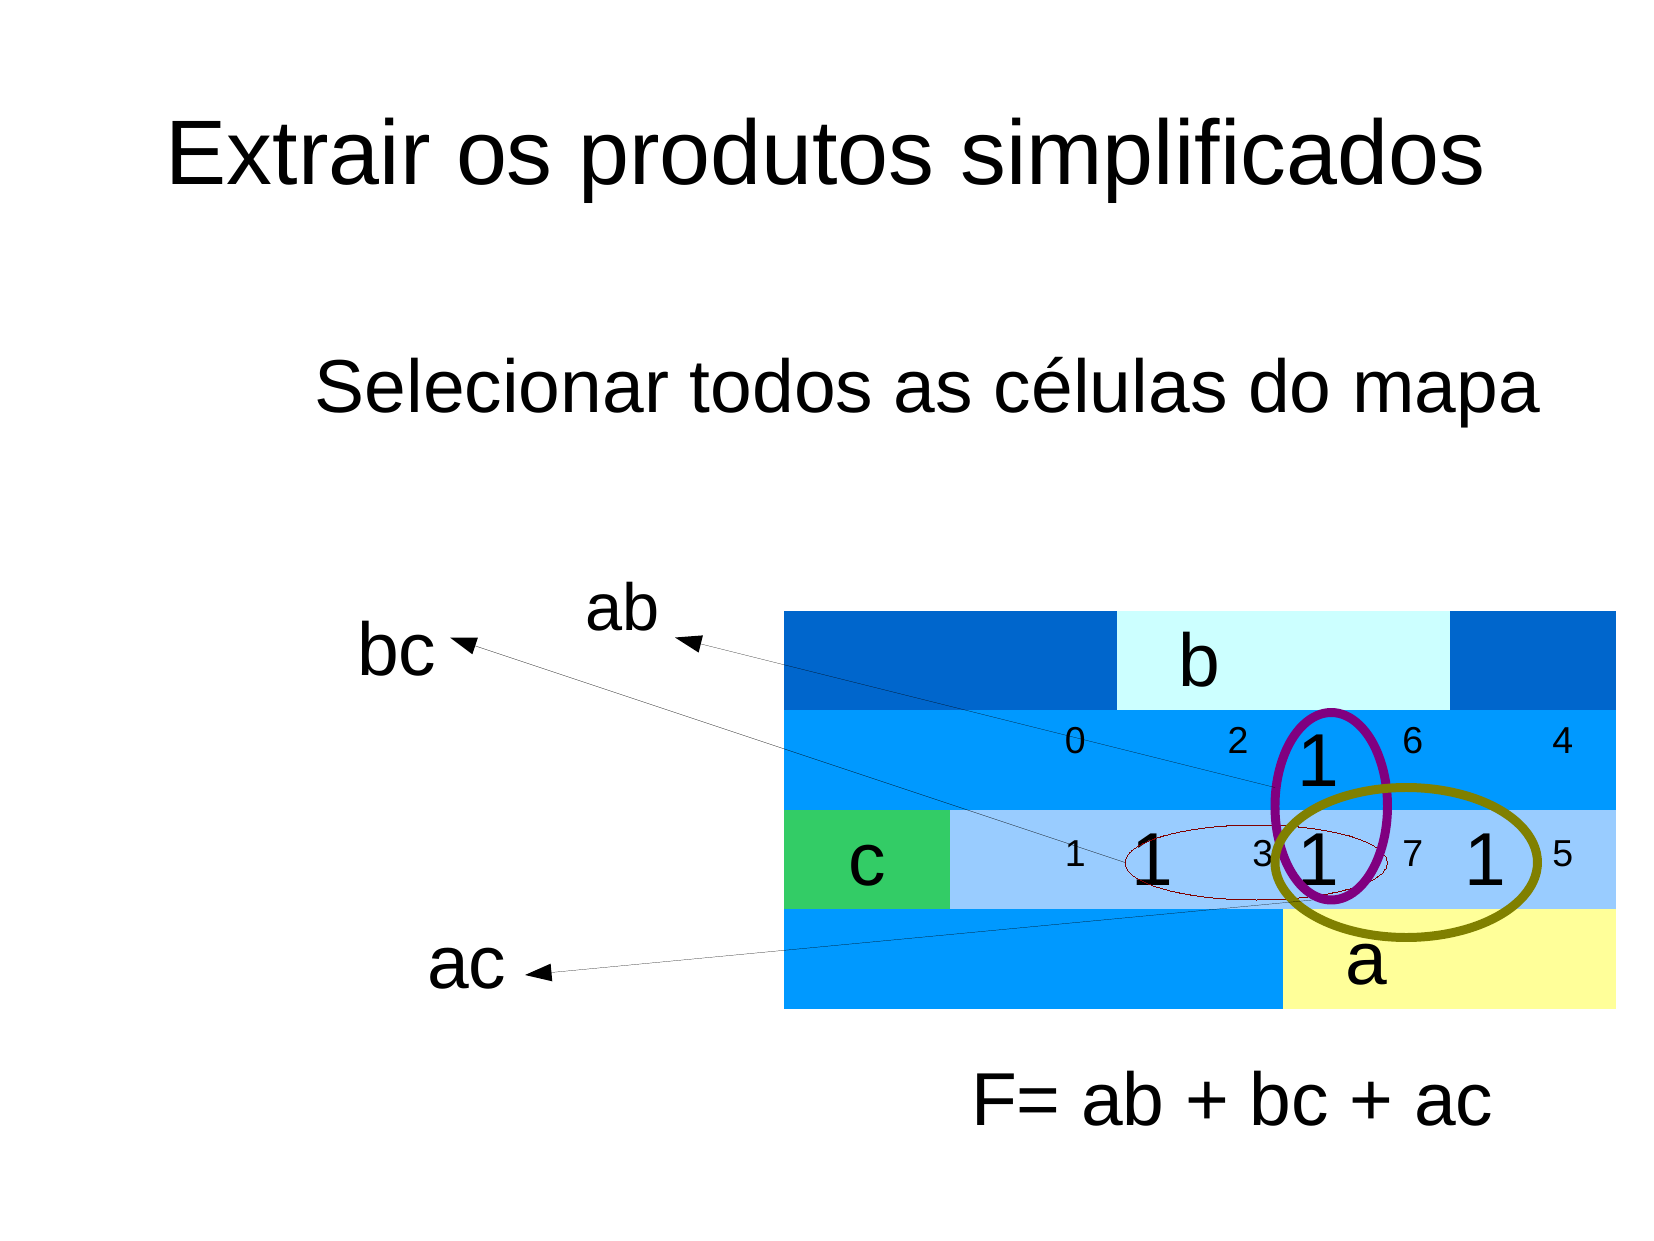

# Extrair os produtos simplificados
Selecionar todos as células do mapa
ab
bc
| | | b | | |
| --- | --- | --- | --- | --- |
| | | | 1 | |
| c | | 1 | 1 | 1 |
| | | | a | |
0
2
6
4
1
3
7
5
ac
Somatorio = (3,5,6,7)
F= ab + bc + ac